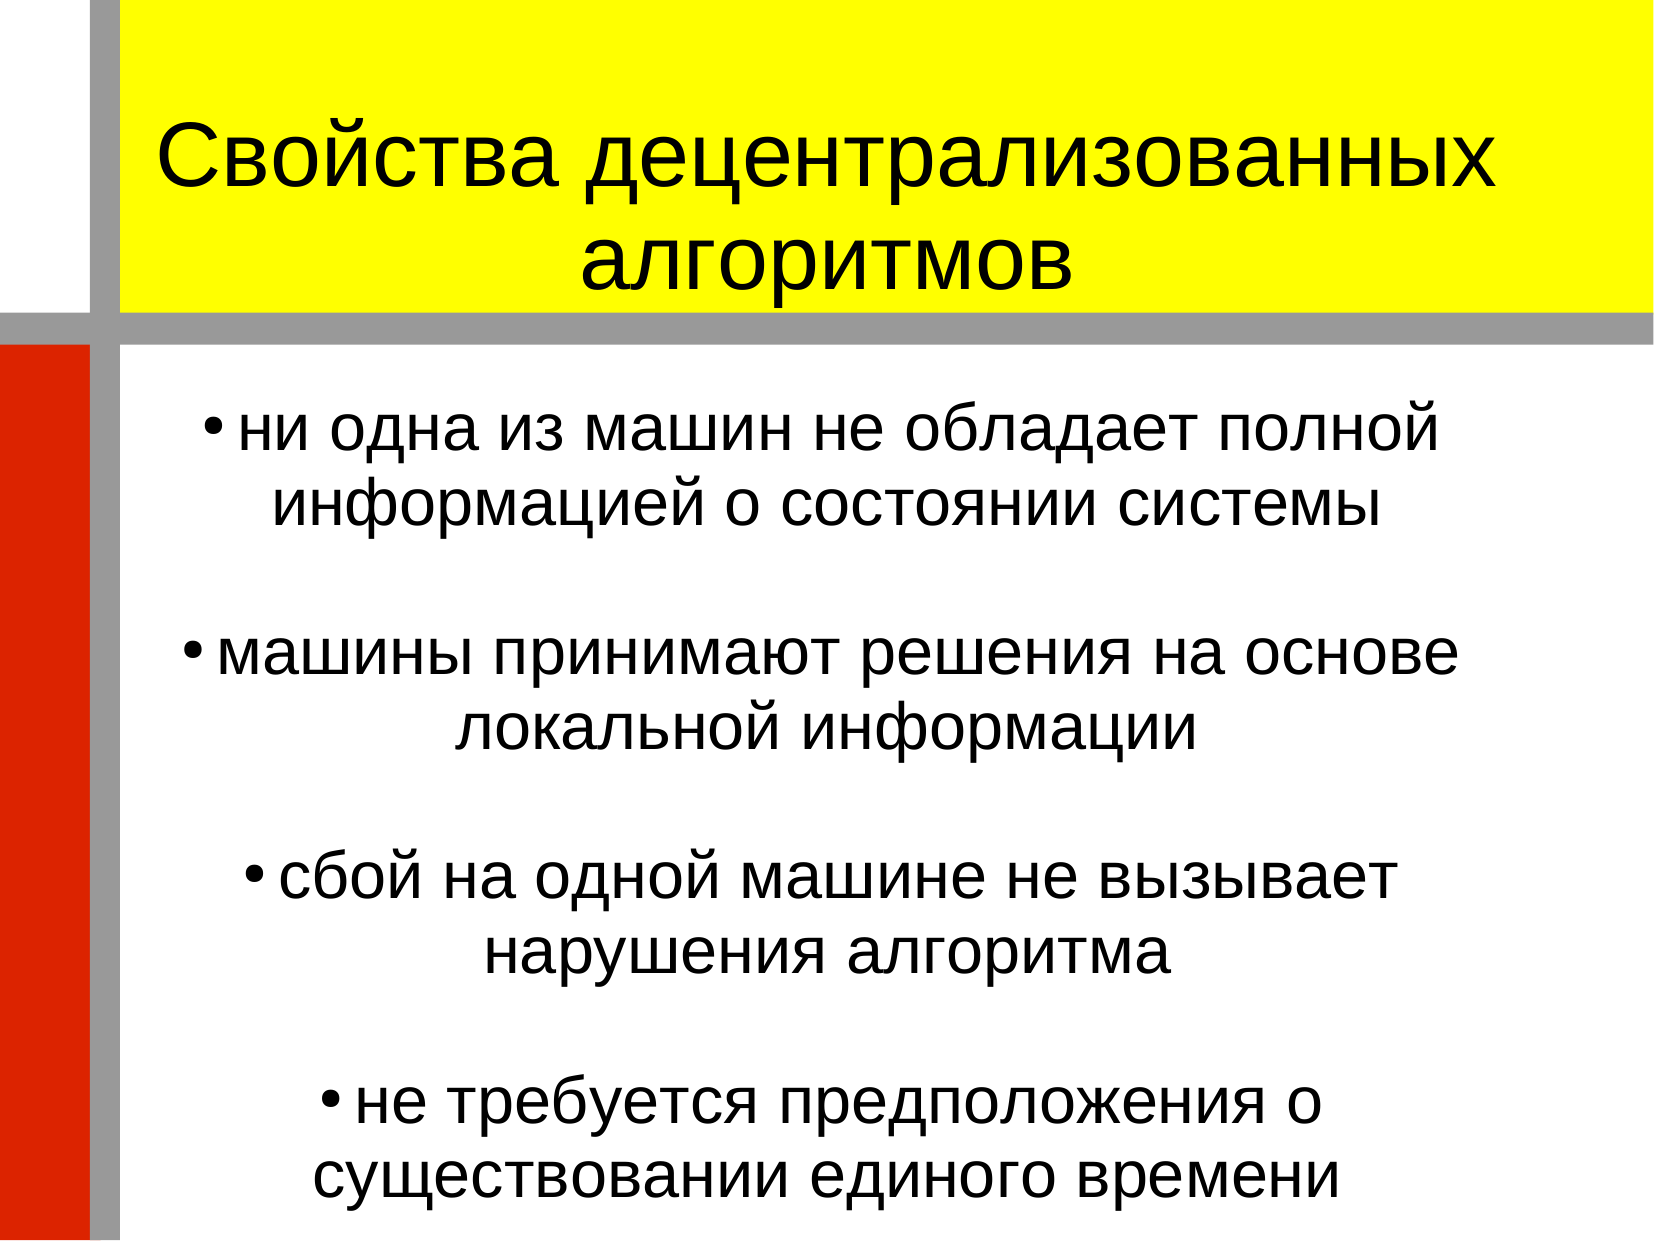

# Свойства децентрализованных алгоритмов
ни одна из машин не обладает полной информацией о состоянии системы
машины принимают решения на основе локальной информации
сбой на одной машине не вызывает нарушения алгоритма
не требуется предположения о существовании единого времени